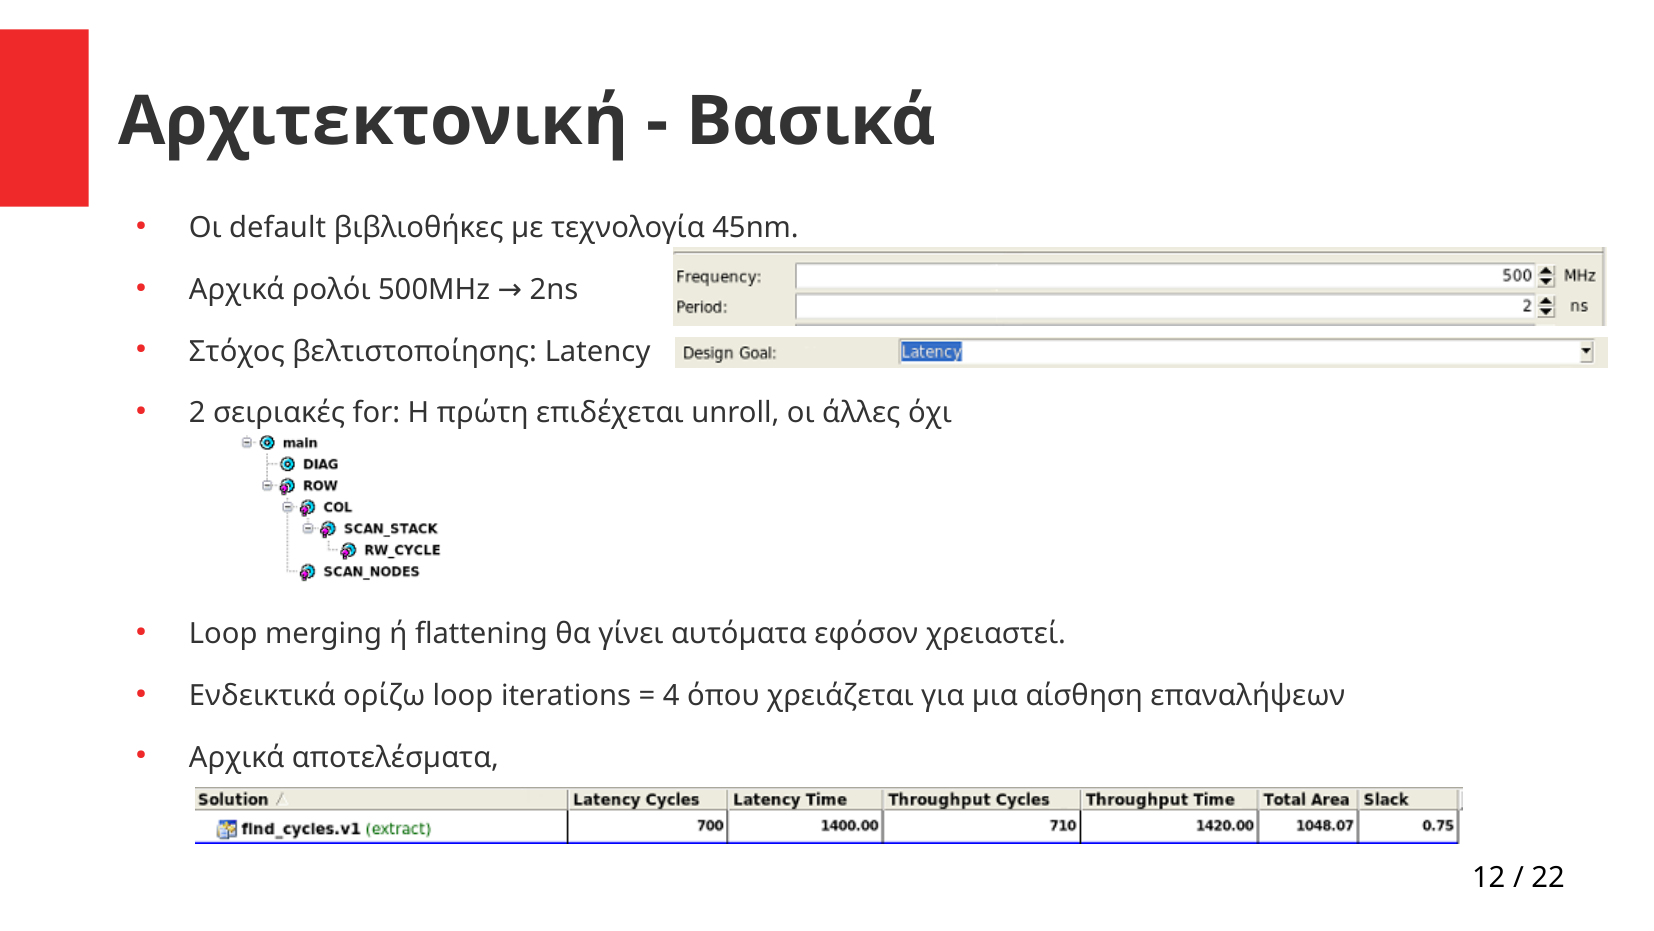

# Αρχιτεκτονική - Βασικά
Οι default βιβλιοθήκες με τεχνολογία 45nm.
Αρχικά ρολόι 500MHz → 2ns
Στόχος βελτιστοποίησης: Latency
2 σειριακές for: Η πρώτη επιδέχεται unroll, οι άλλες όχι
Loop merging ή flattening θα γίνει αυτόματα εφόσον χρειαστεί.
Ενδεικτικά ορίζω loop iterations = 4 όπου χρειάζεται για μια αίσθηση επαναλήψεων
Αρχικά αποτελέσματα,
12